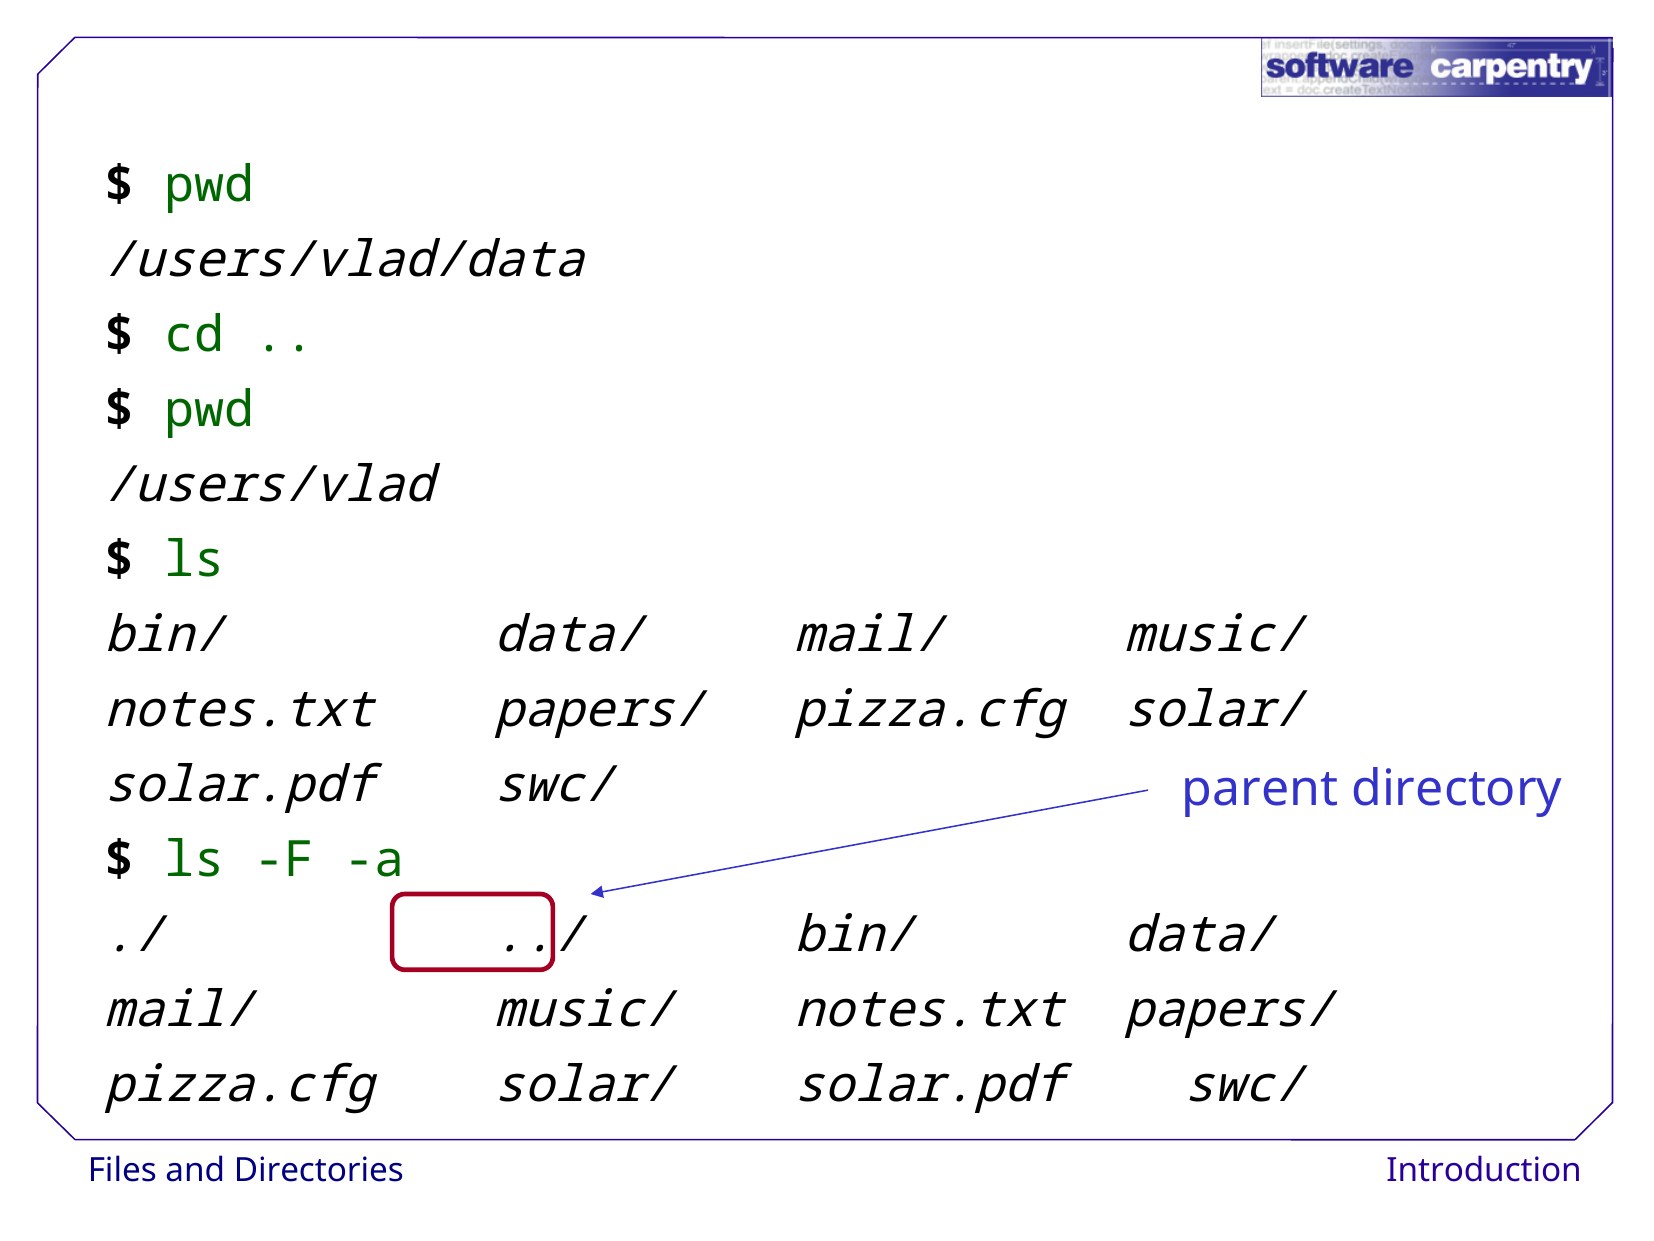

$ pwd
/users/vlad/data
$ cd ..
$ pwd
/users/vlad
$ ls
bin/ data/ mail/ music/
notes.txt papers/ pizza.cfg solar/
solar.pdf swc/
$ ls -F -a
./ ../ bin/ data/
mail/ music/ notes.txt papers/
pizza.cfg solar/ solar.pdf swc/
parent directory